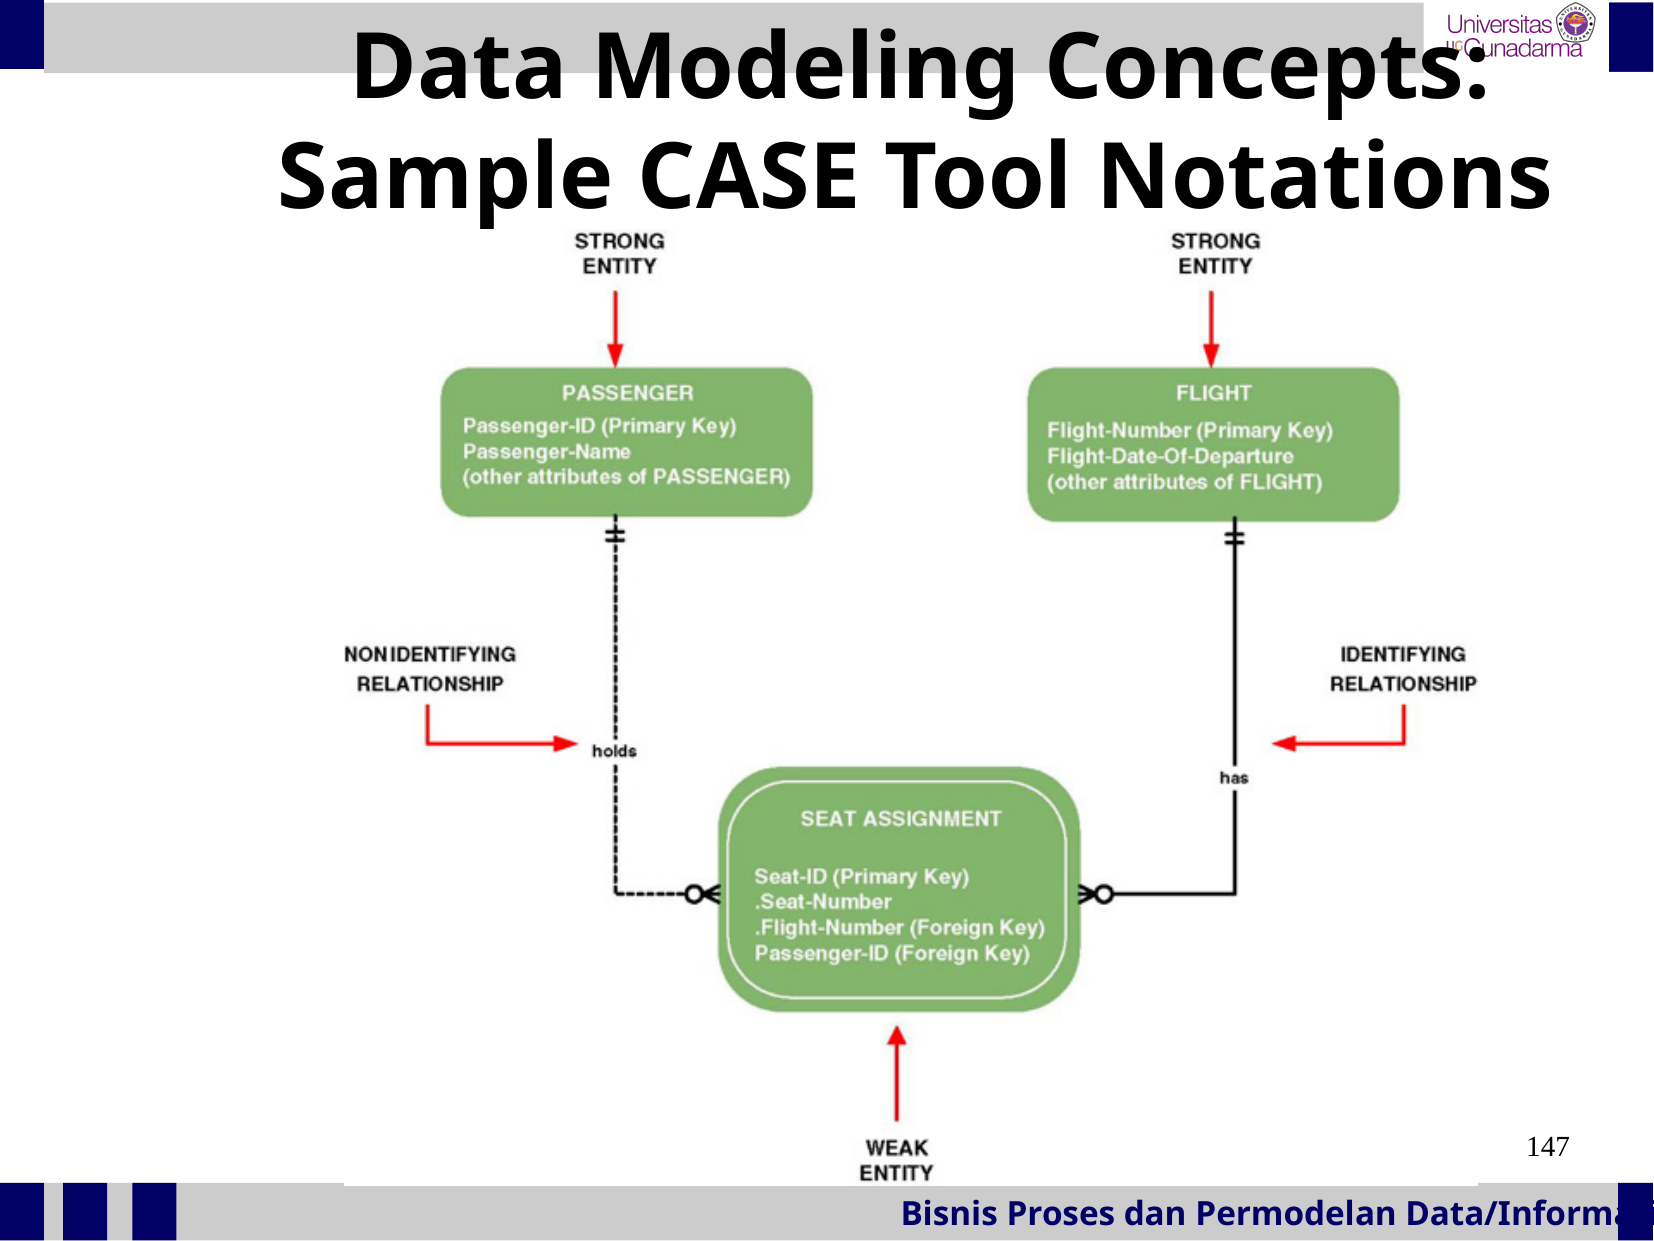

# Data Modeling Concepts: Sample CASE Tool Notations
147